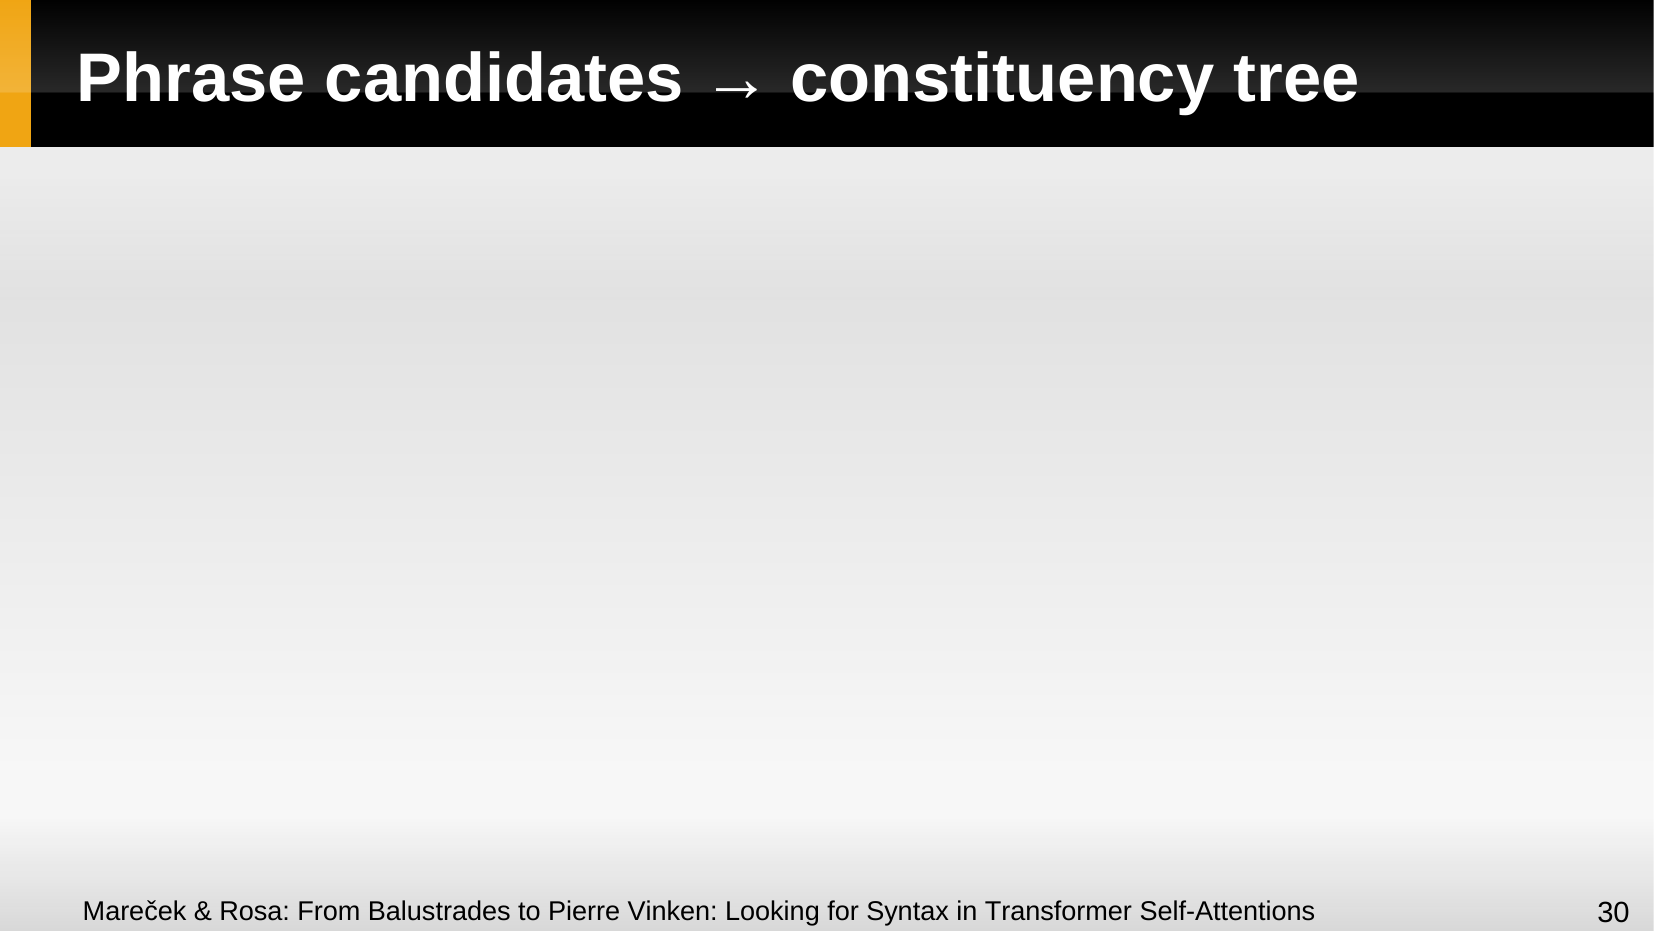

# Phrase candidates → constituency tree
Mareček & Rosa: From Balustrades to Pierre Vinken: Looking for Syntax in Transformer Self-Attentions
30